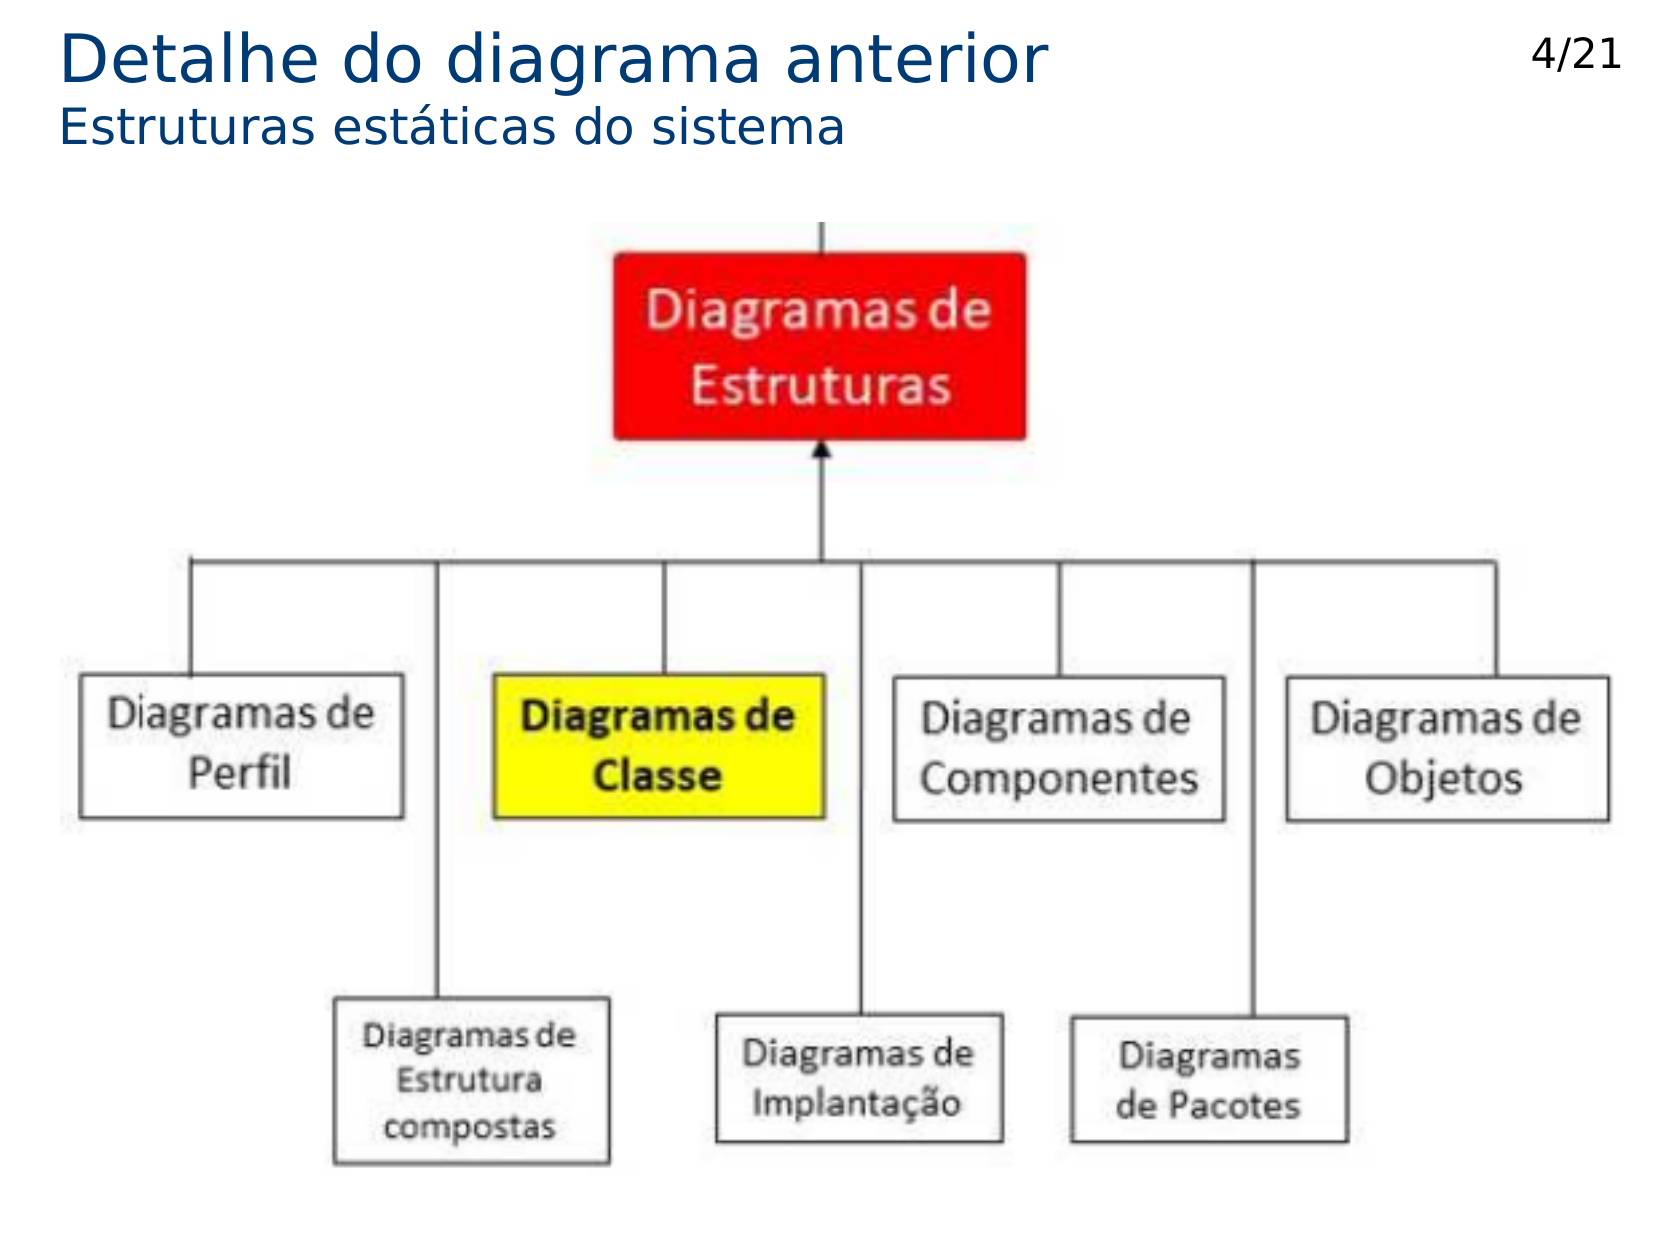

# Detalhe do diagrama anterior Estruturas estáticas do sistema
4